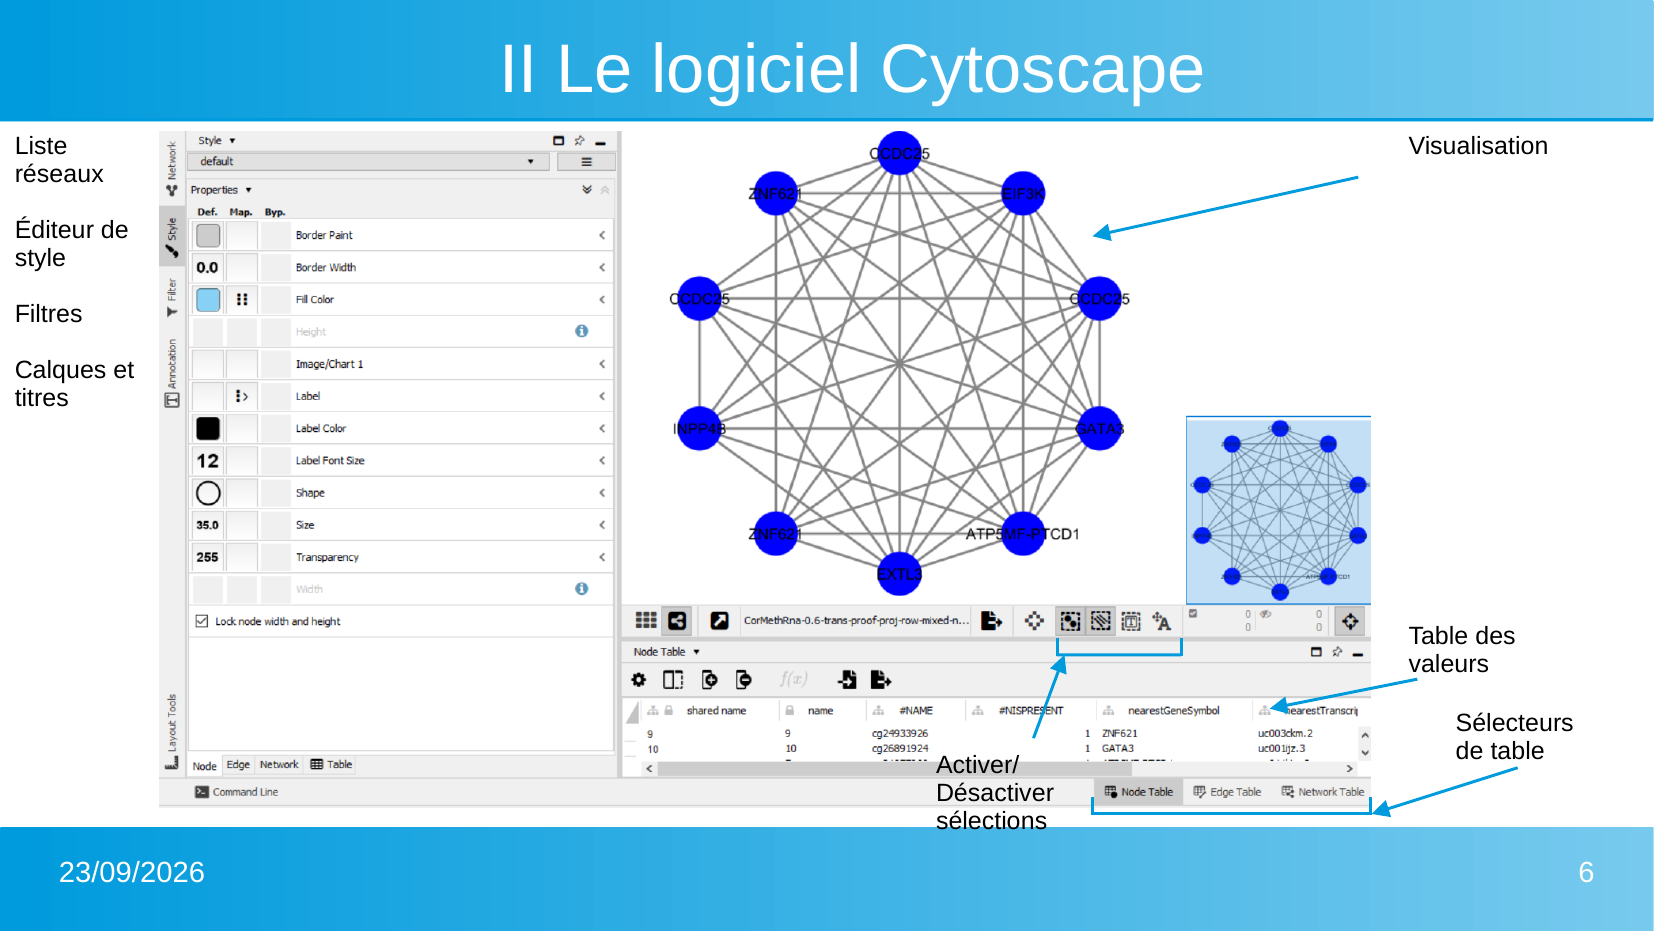

# II Le logiciel Cytoscape
Liste réseaux
Éditeur de style
Filtres
Calques et titres
Visualisation
Table des valeurs
Sélecteurs de table
Activer/Désactiver sélections
6